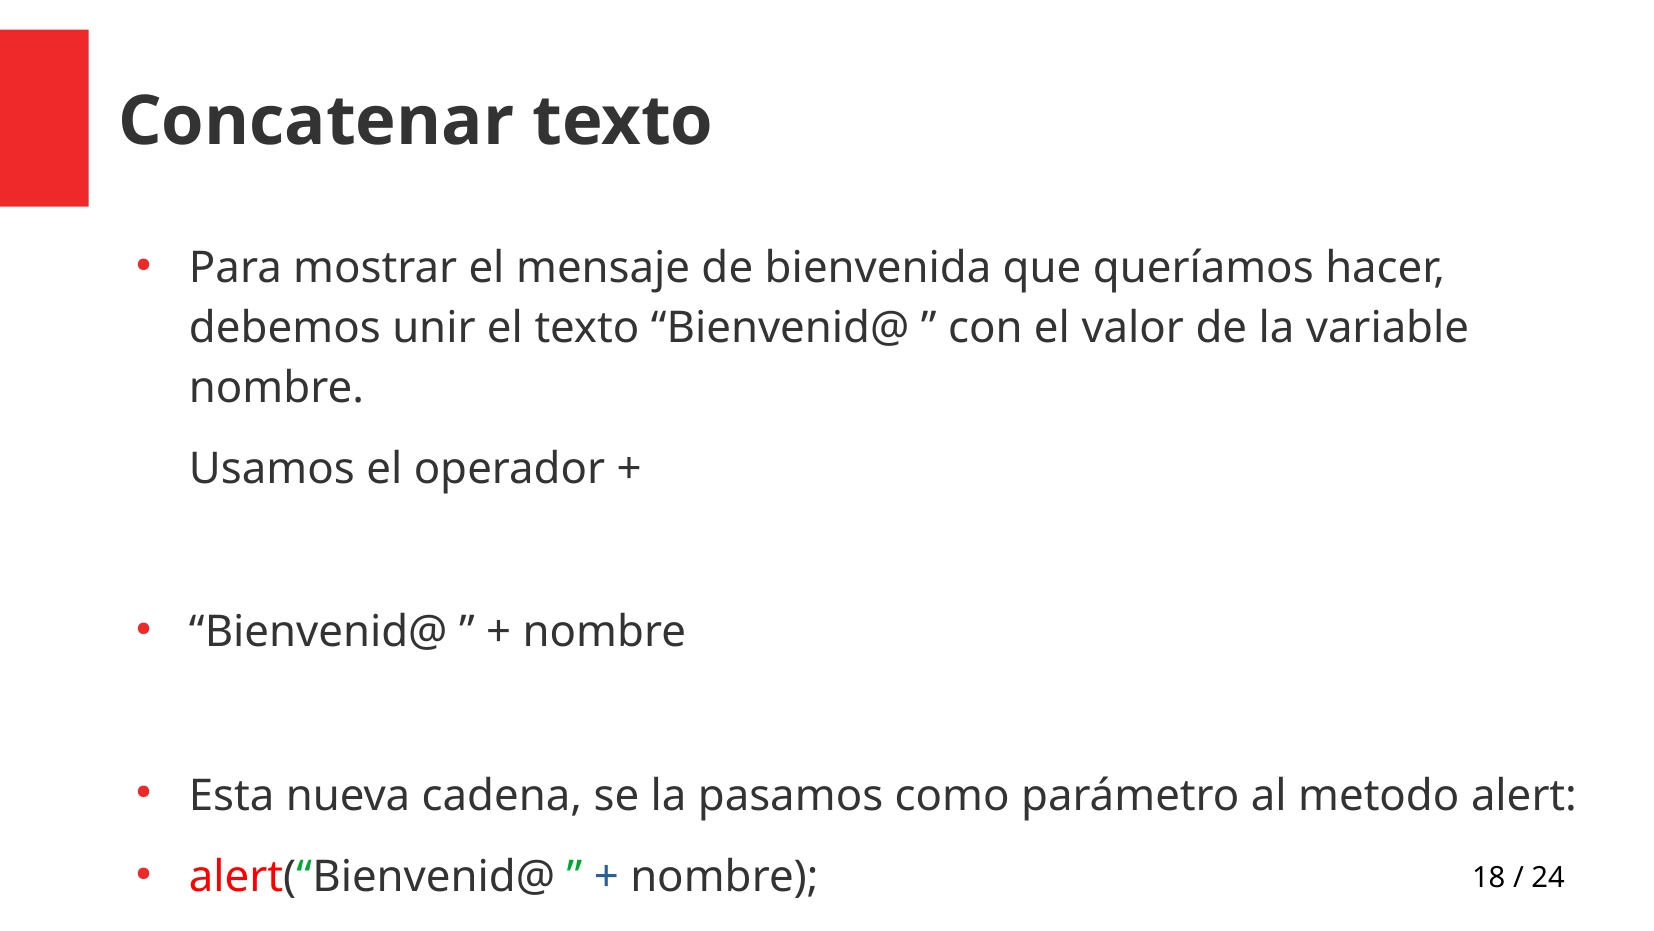

# Concatenar texto
Para mostrar el mensaje de bienvenida que queríamos hacer, debemos unir el texto “Bienvenid@ ” con el valor de la variable nombre.
Usamos el operador +
“Bienvenid@ ” + nombre
Esta nueva cadena, se la pasamos como parámetro al metodo alert:
alert(“Bienvenid@ ” + nombre);
18